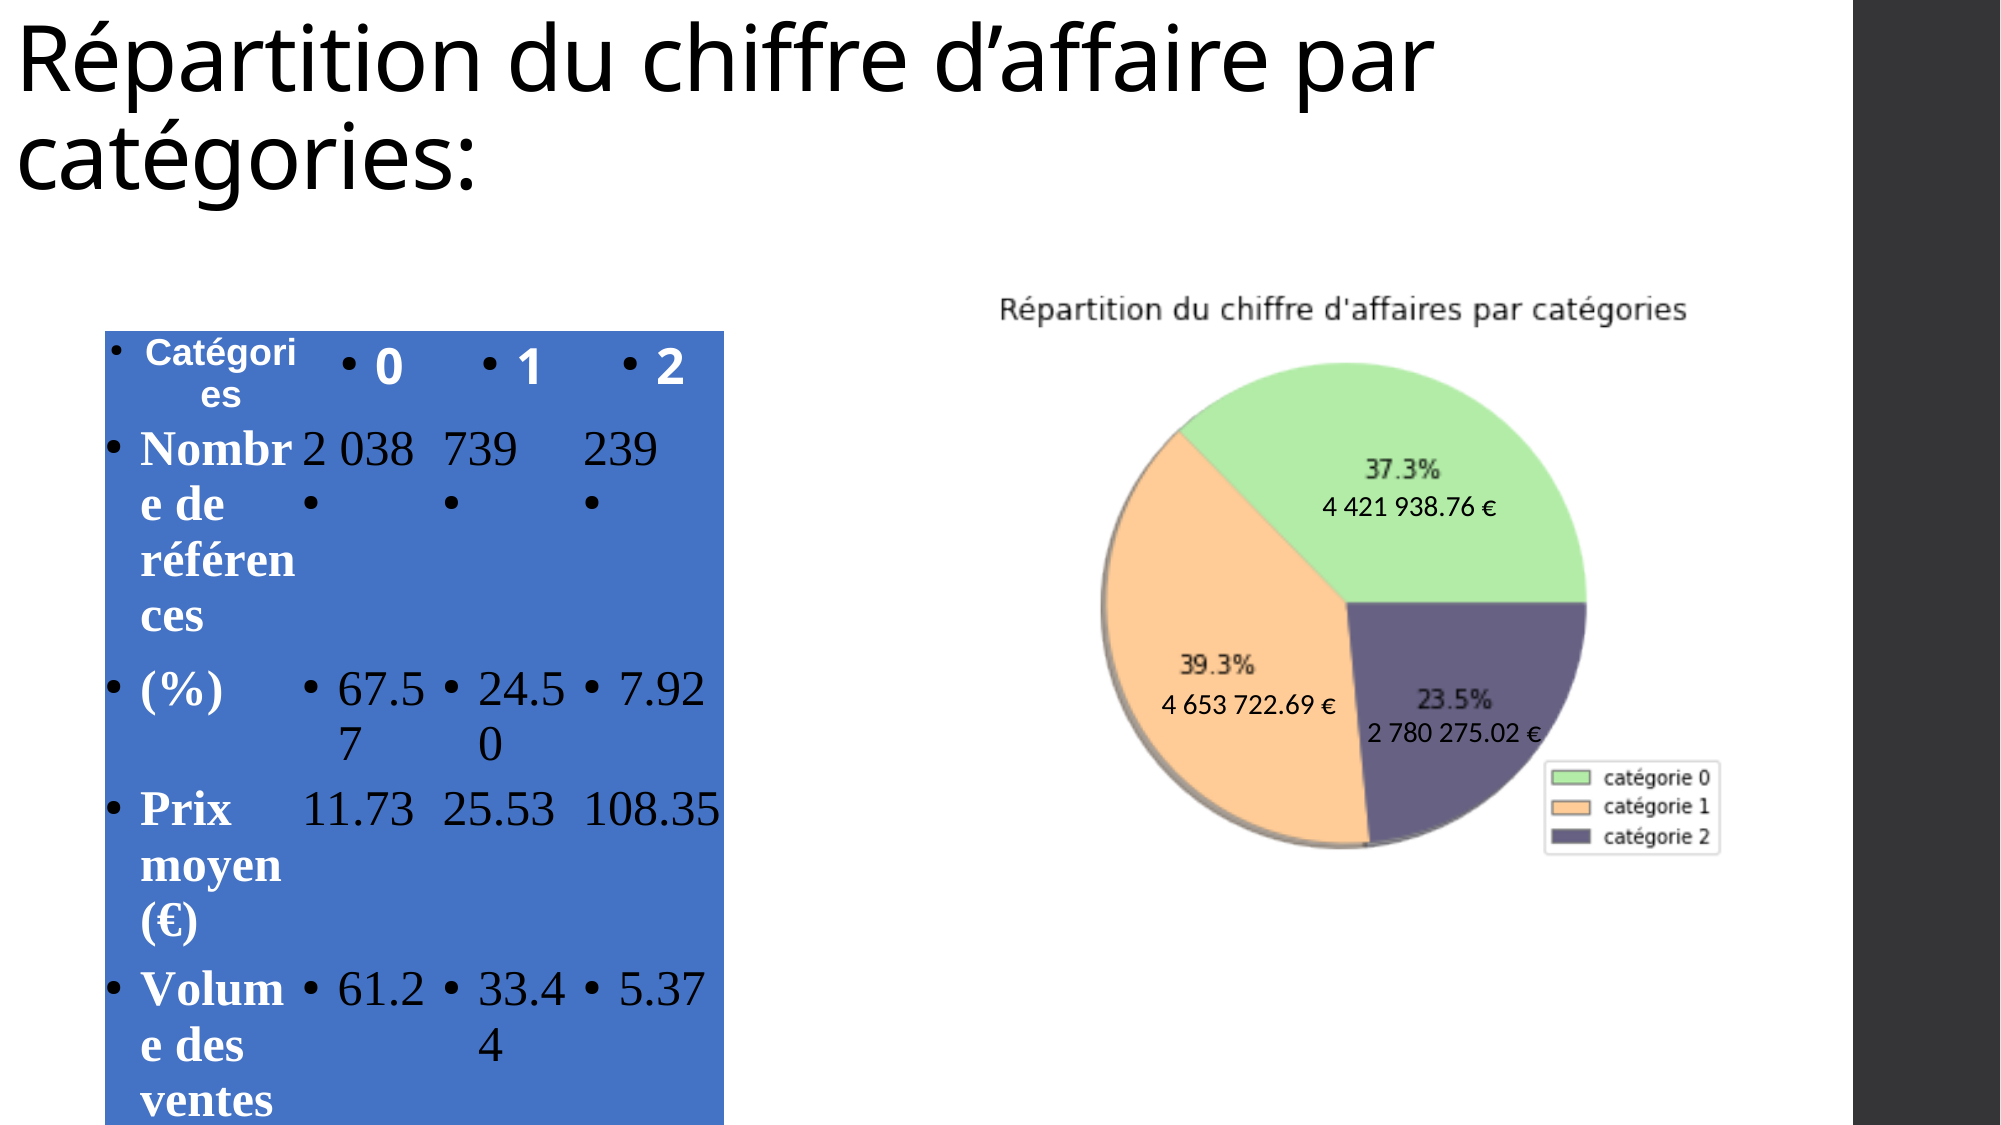

# Répartition du chiffre d’affaire par catégories:
4 421 938.76 €
4 653 722.69 €
2 780 275.02 €
| Catégories | 0 | 1 | 2 |
| --- | --- | --- | --- |
| Nombre de références | 2 038 | 739 | 239 |
| (%) | 67.57 | 24.50 | 7.92 |
| Prix moyen (€) | 11.73 | 25.53 | 108.35 |
| Volume des ventes (%) | 61.2 | 33.44 | 5.37 |